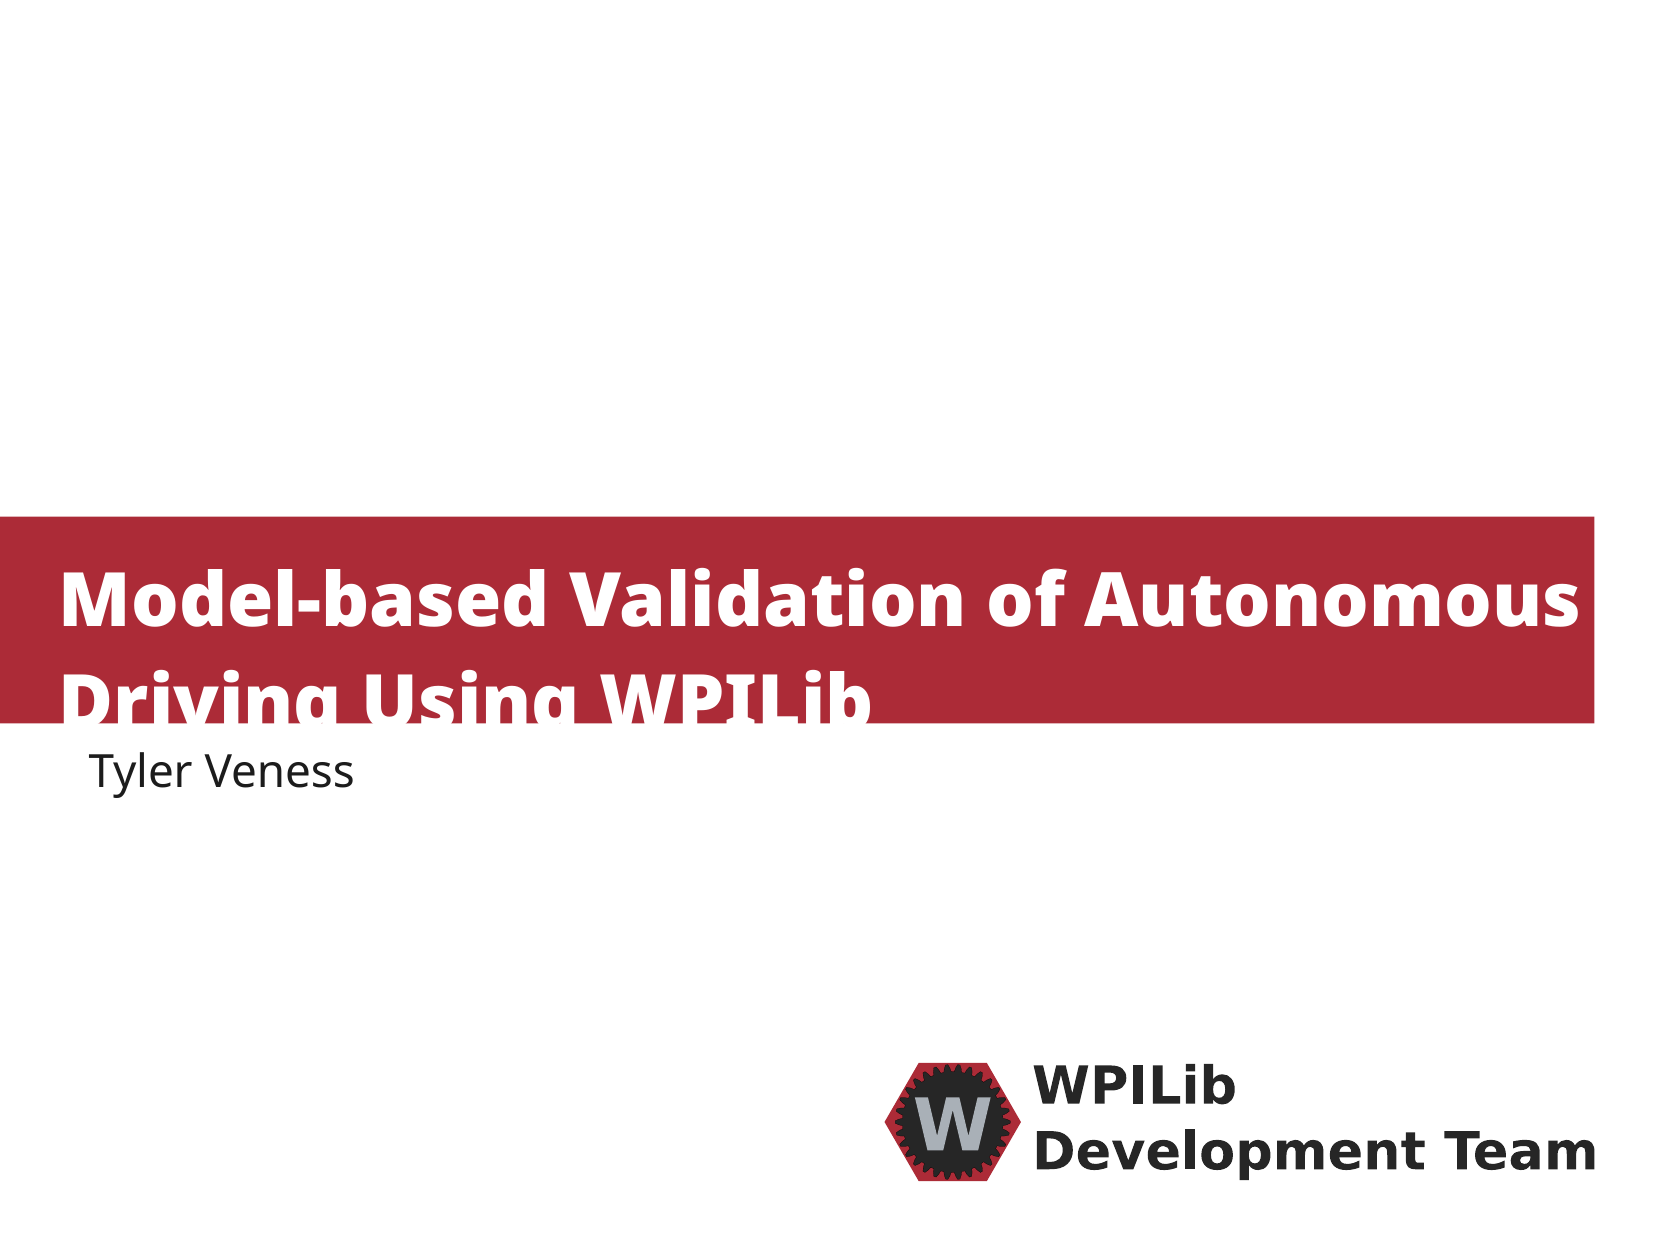

# Model-based Validation of Autonomous Driving Using WPILib
Tyler Veness